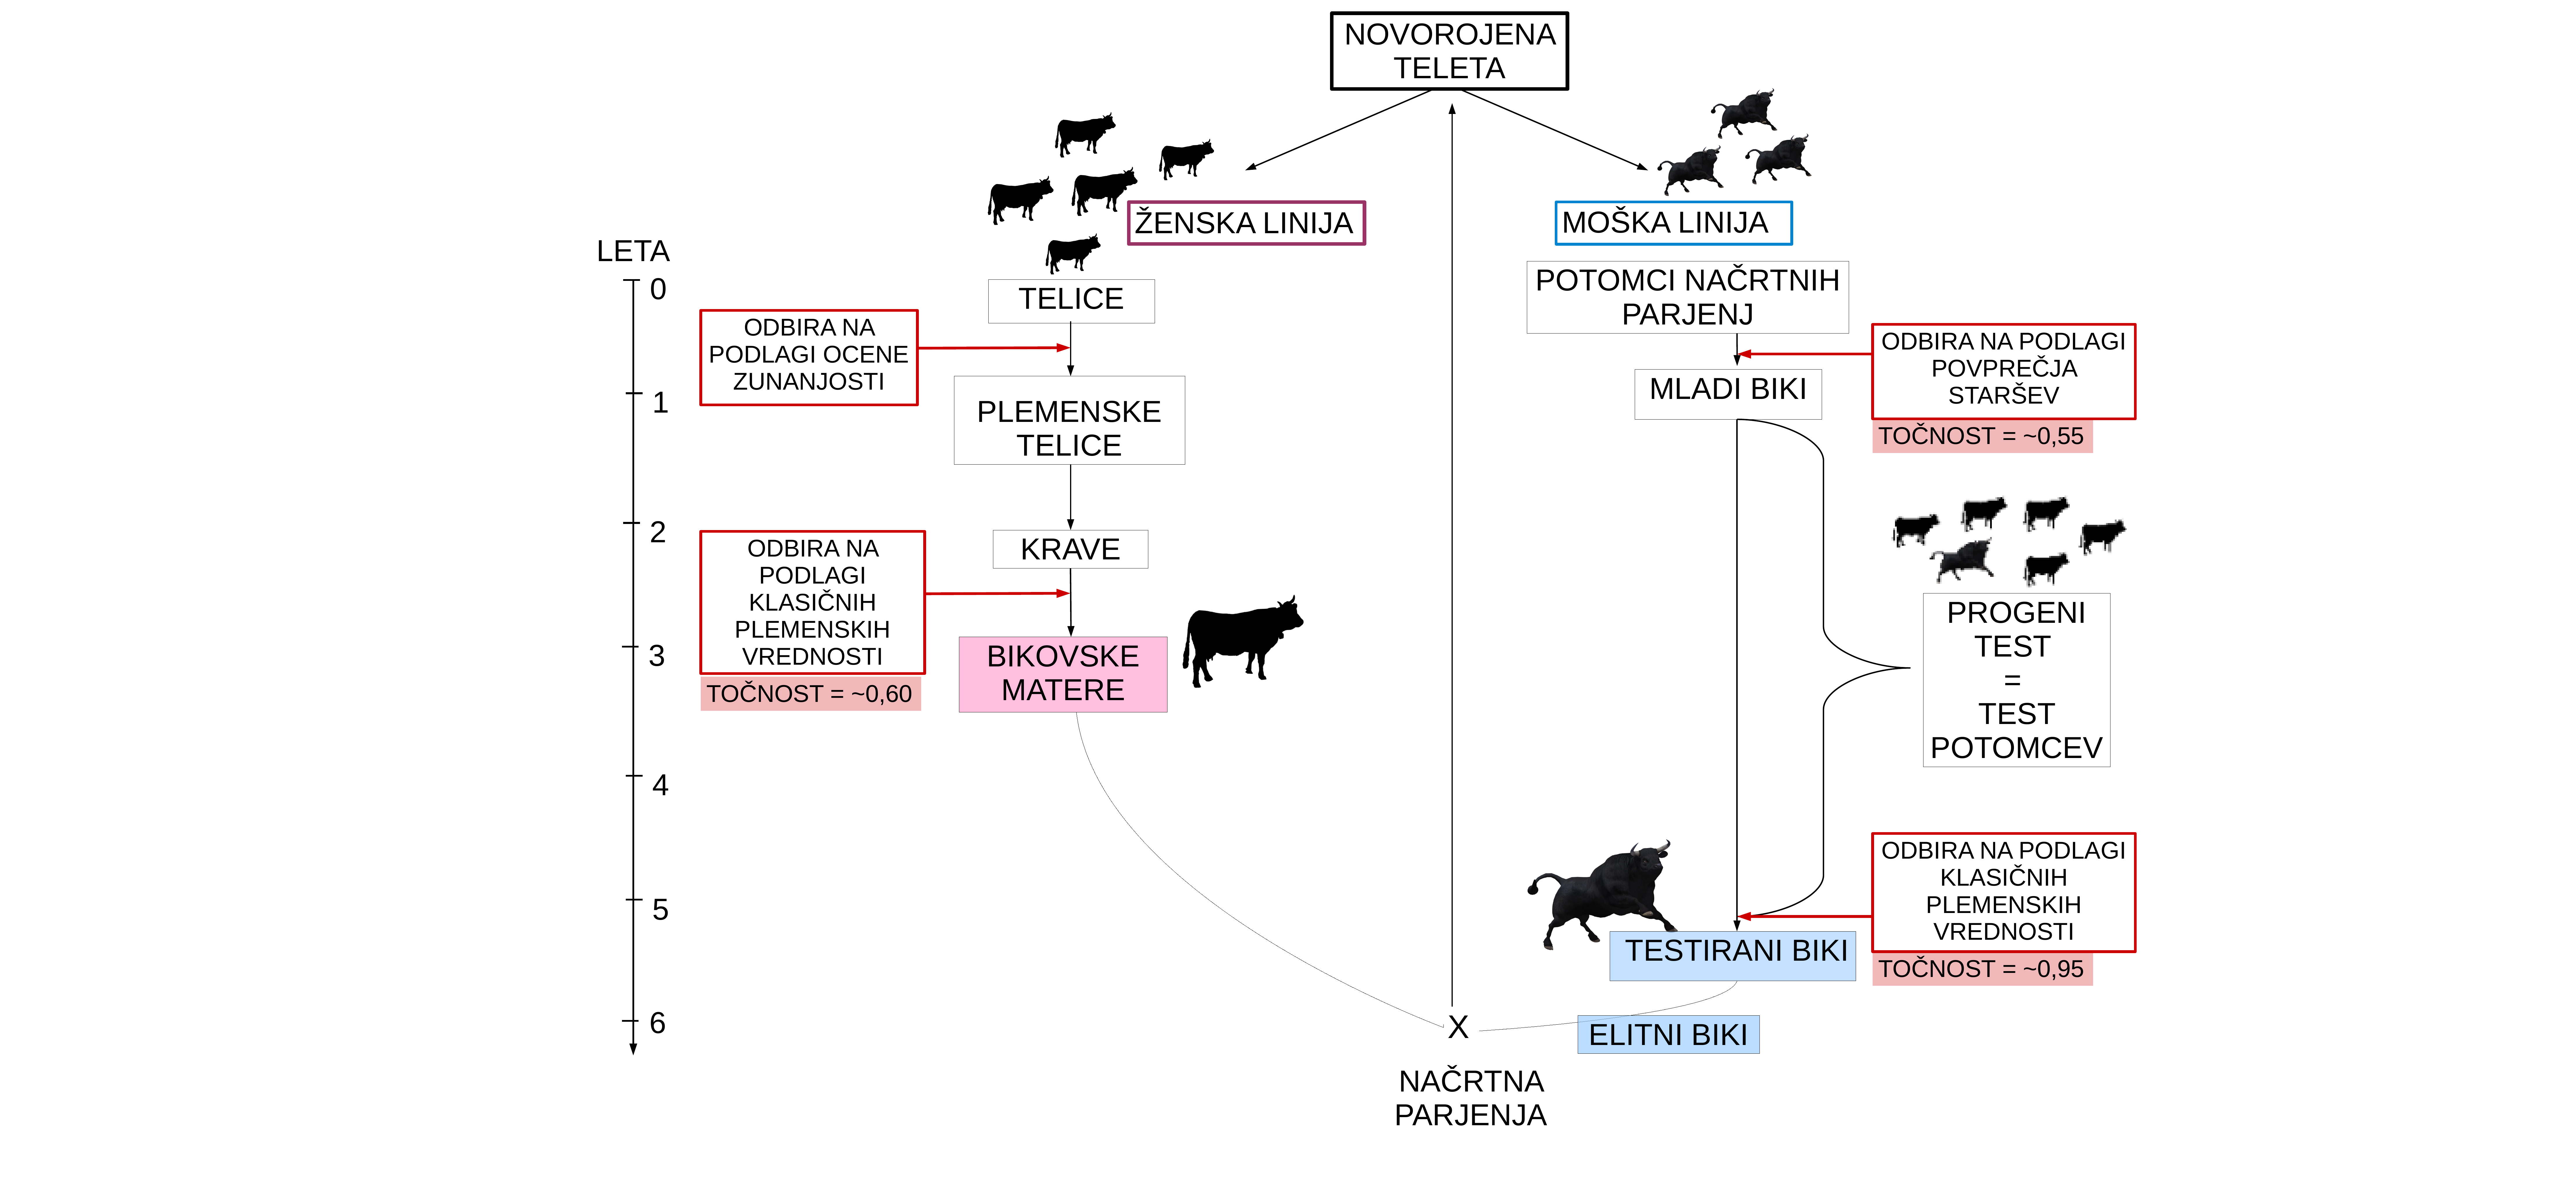

NOVOROJENA TELETA
MOŠKA LINIJA
ŽENSKA LINIJA
LETA
POTOMCI NAČRTNIH PARJENJ
0
TELICE
ODBIRA NA PODLAGI OCENE ZUNANJOSTI
ODBIRA NA PODLAGI POVPREČJA STARŠEV
MLADI BIKI
PLEMENSKE TELICE
1
TOČNOST = ~0,55
2
KRAVE
ODBIRA NA PODLAGI KLASIČNIH PLEMENSKIH VREDNOSTI
PROGENI TEST
=
TEST POTOMCEV
3
BIKOVSKE MATERE
TOČNOST = ~0,60
4
ODBIRA NA PODLAGI KLASIČNIH PLEMENSKIH VREDNOSTI
5
 TESTIRANI BIKI
TOČNOST = ~0,95
 6
X
ELITNI BIKI
NAČRTNA PARJENJA